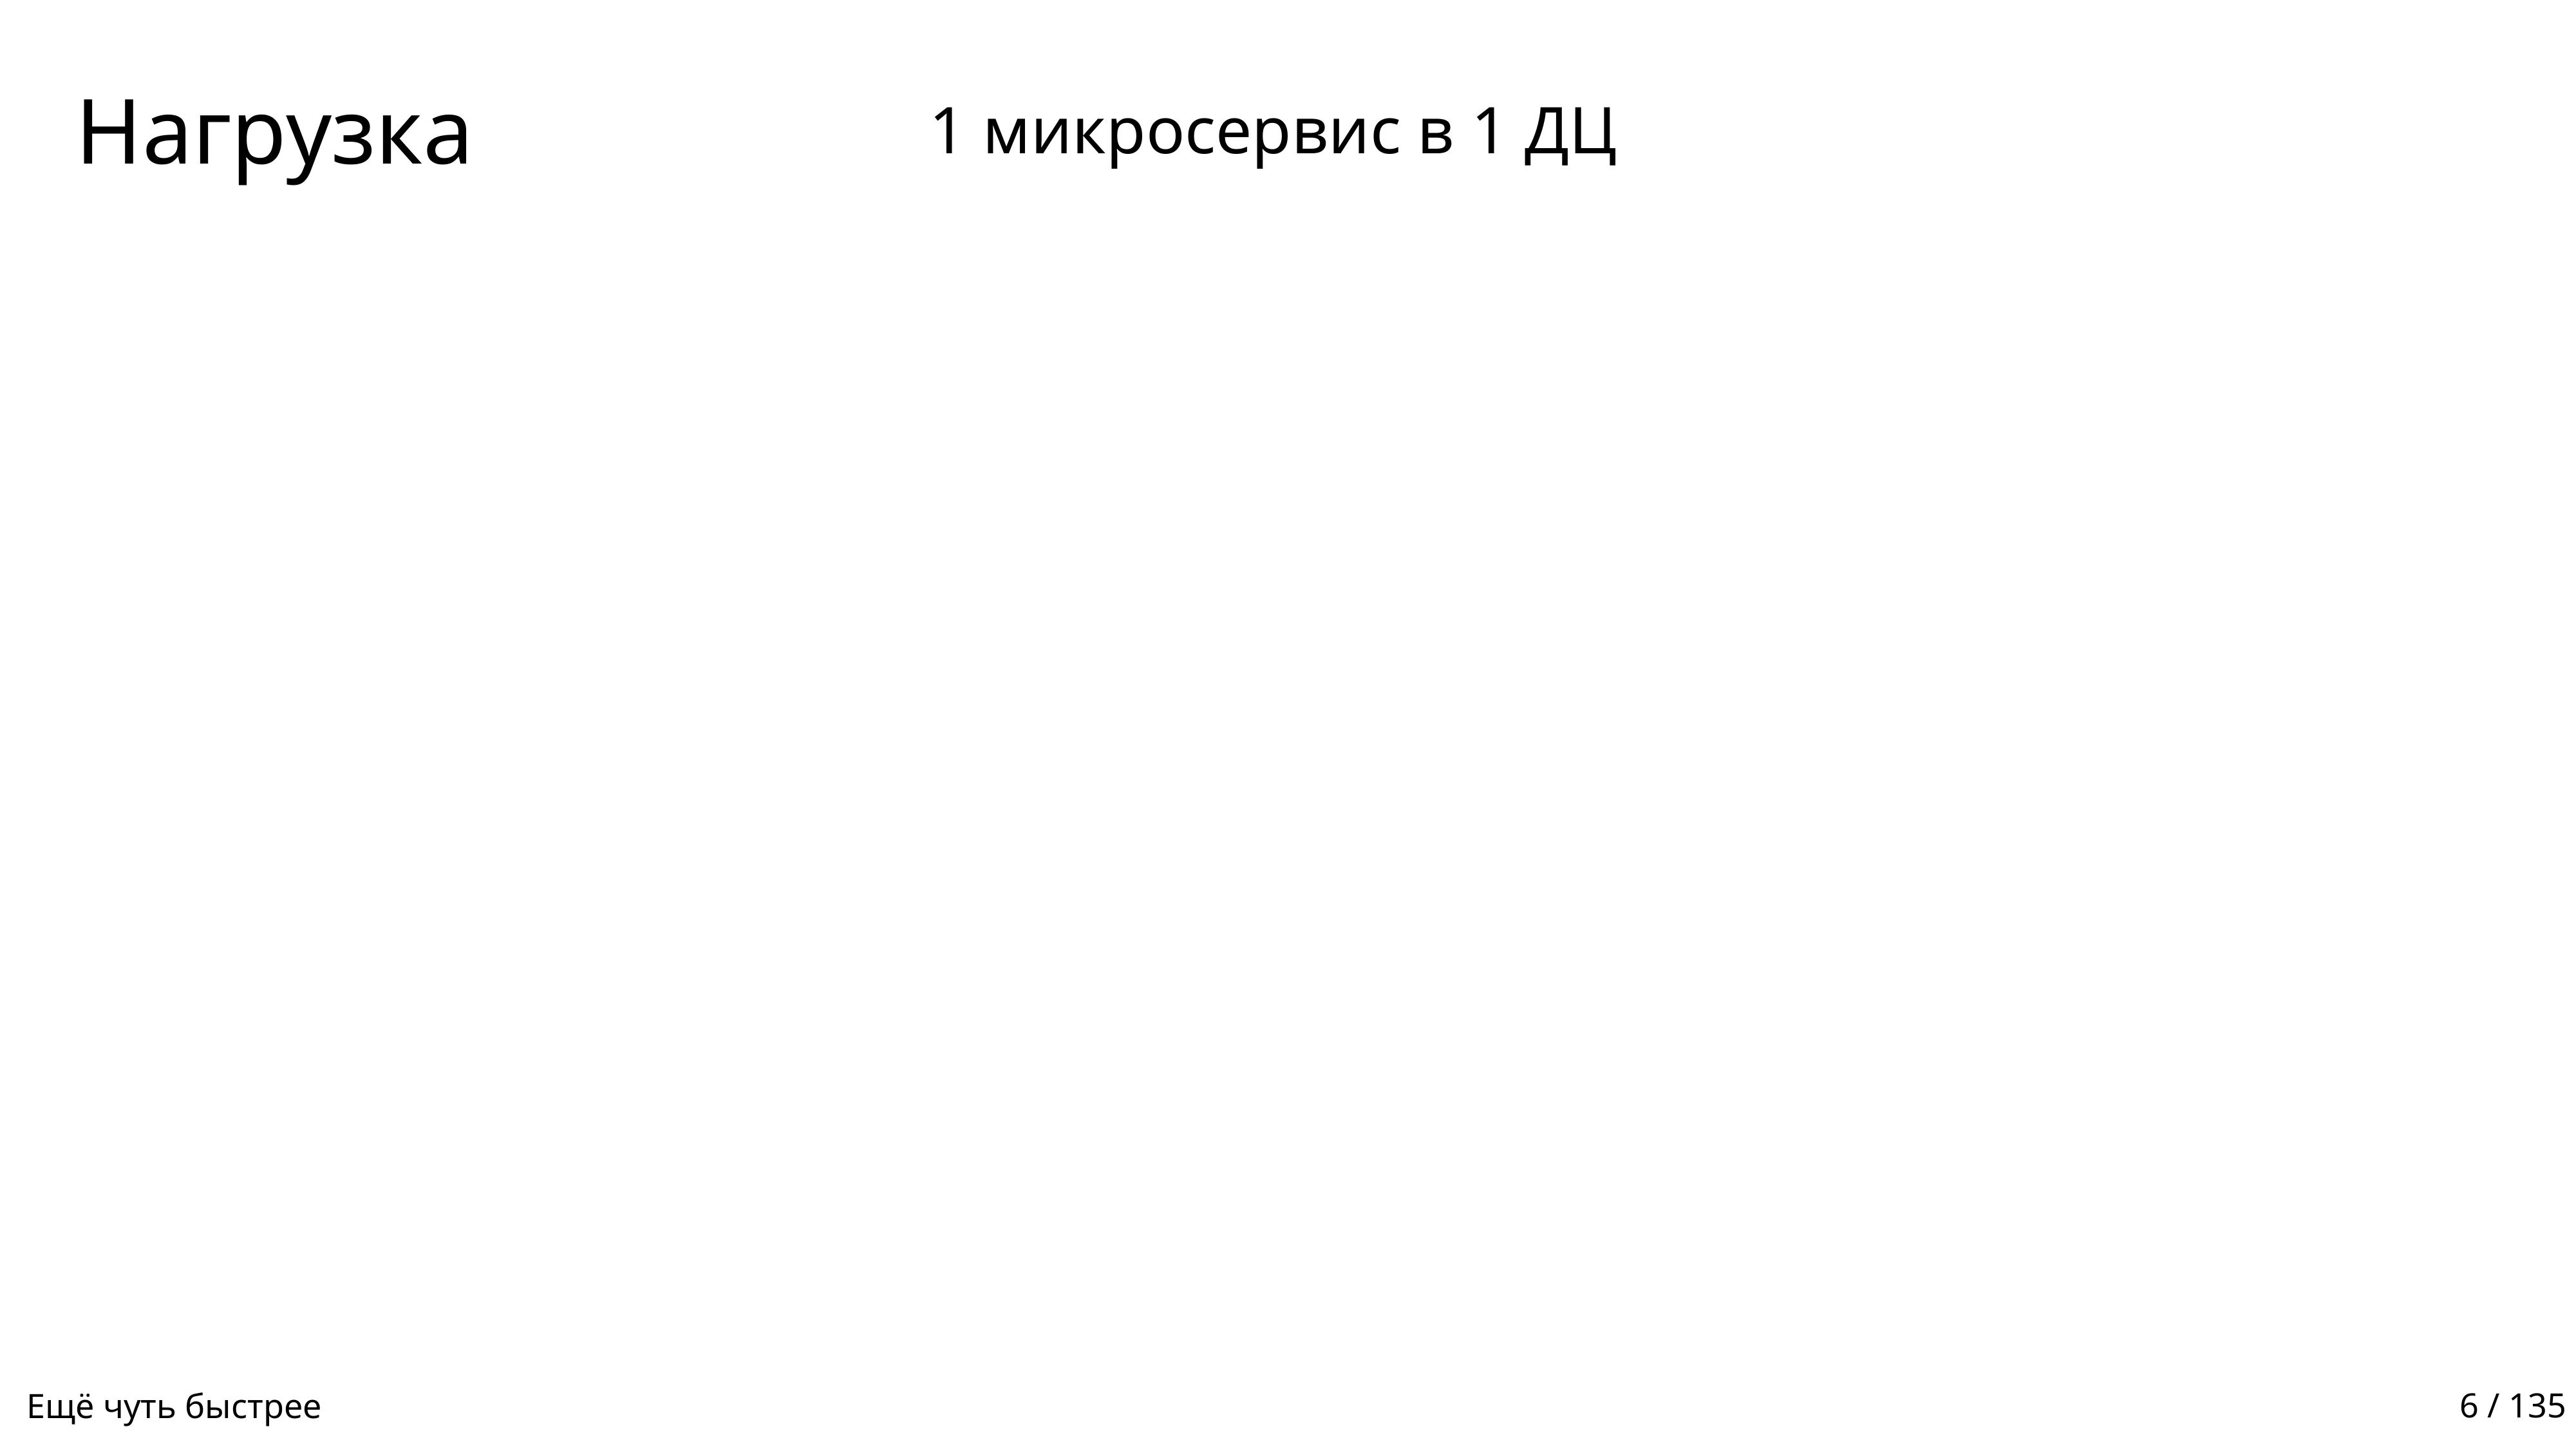

# Нагрузка
1 микросервис в 1 ДЦ
Ещё чуть быстрее